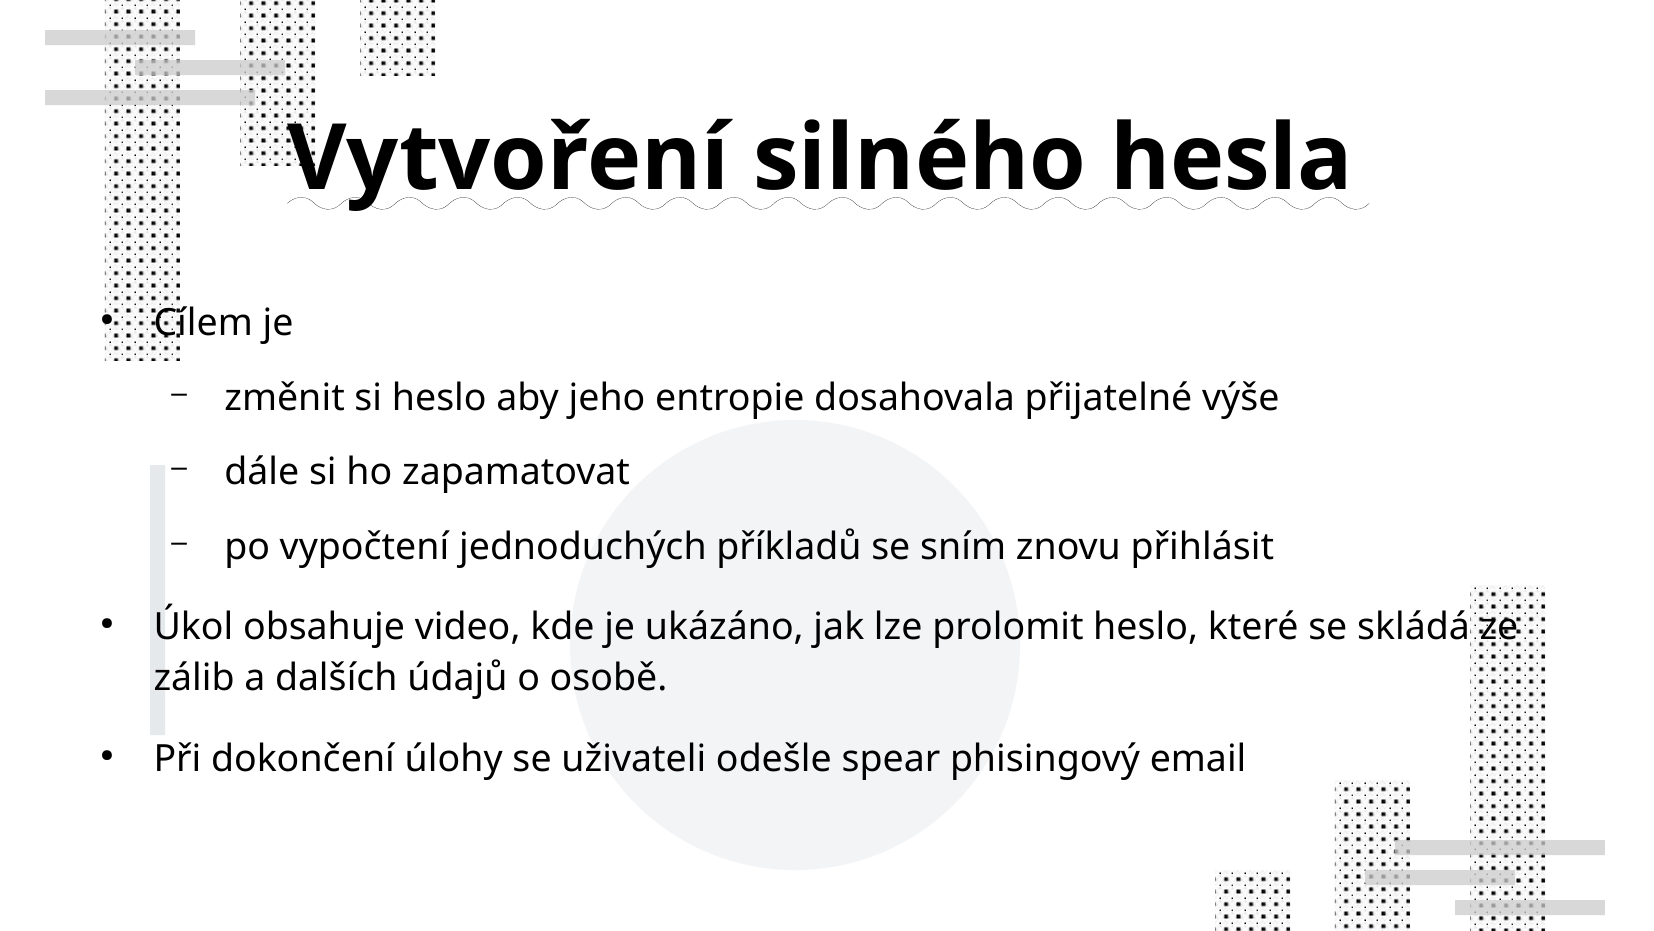

# Vytvoření silného hesla
Cílem je
změnit si heslo aby jeho entropie dosahovala přijatelné výše
dále si ho zapamatovat
po vypočtení jednoduchých příkladů se sním znovu přihlásit
Úkol obsahuje video, kde je ukázáno, jak lze prolomit heslo, které se skládá ze zálib a dalších údajů o osobě.
Při dokončení úlohy se uživateli odešle spear phisingový email